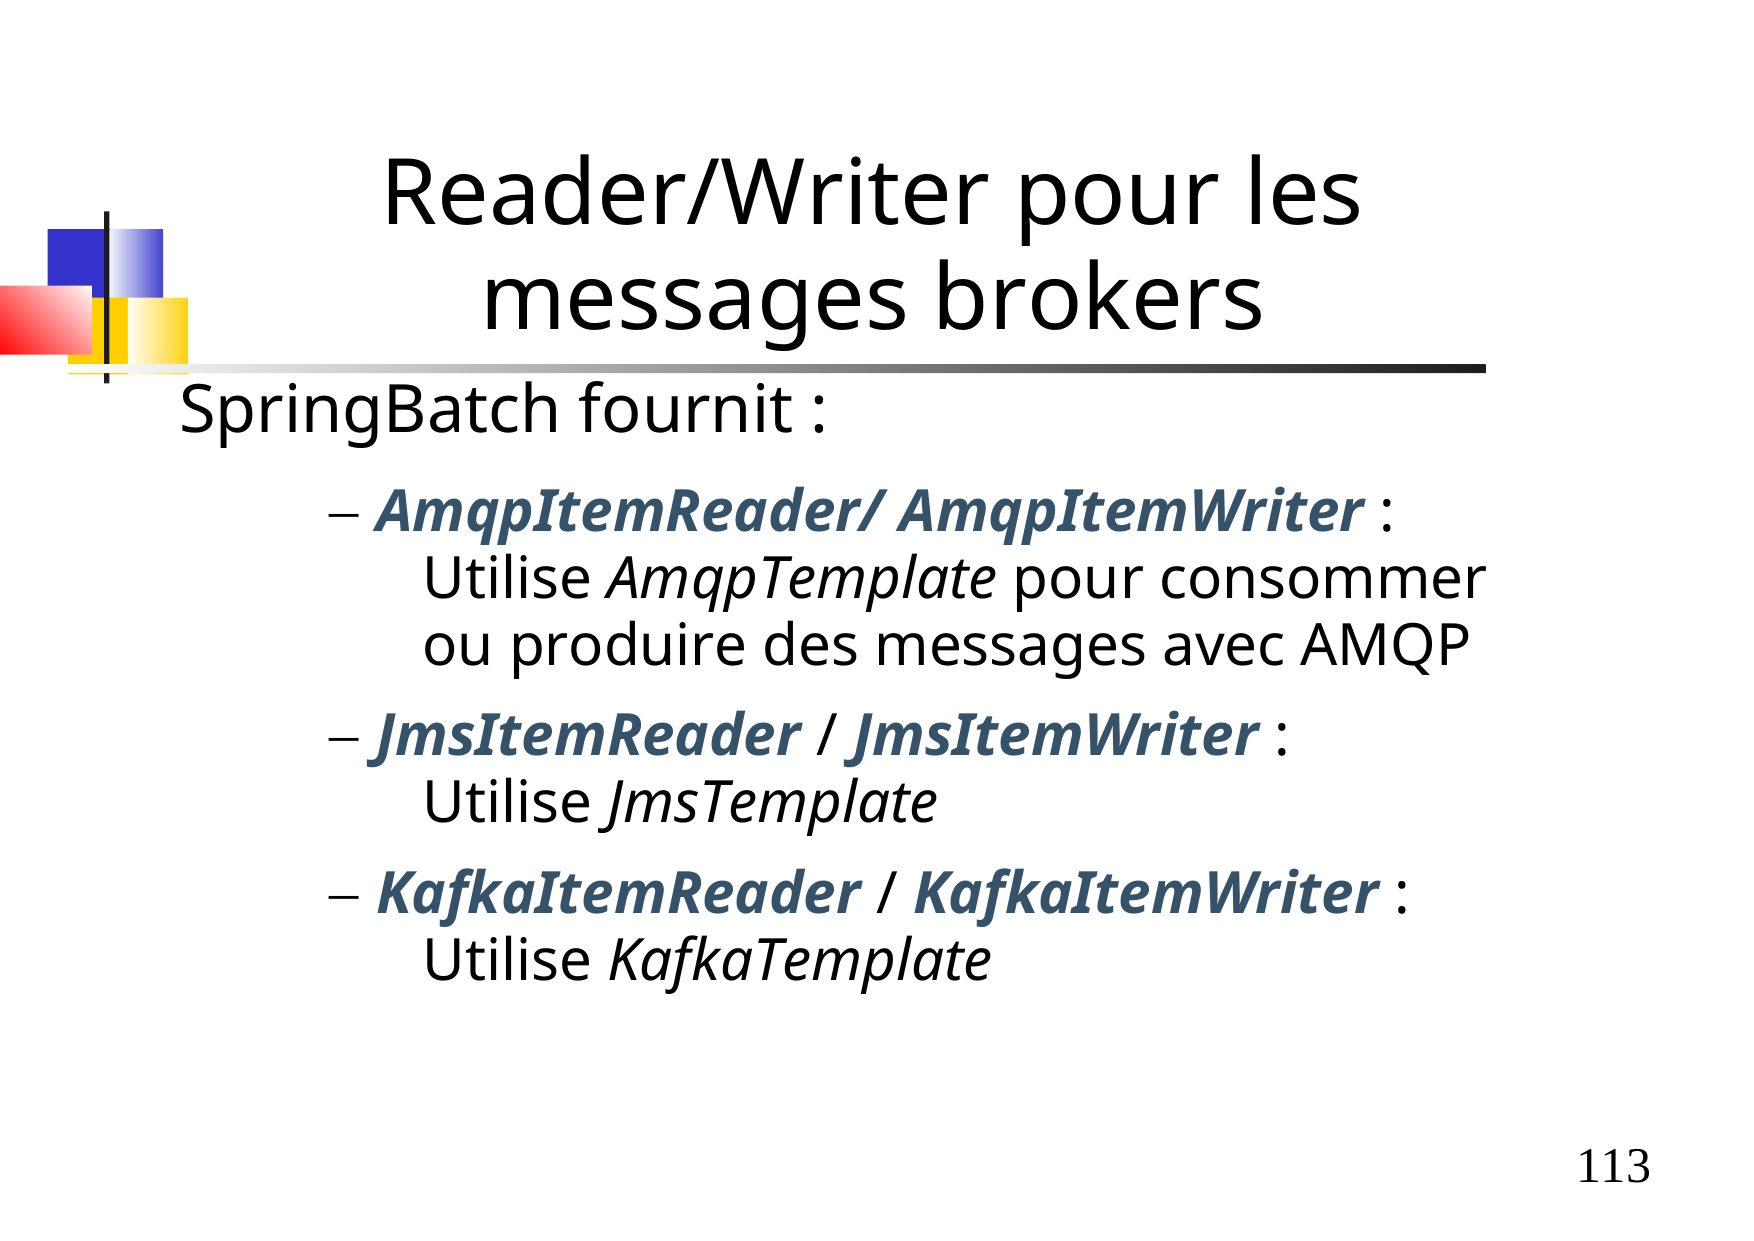

# Reader/Writer pour les messages brokers
SpringBatch fournit :
AmqpItemReader/ AmqpItemWriter :
Utilise AmqpTemplate pour consommer ou produire des messages avec AMQP
JmsItemReader / JmsItemWriter :
Utilise JmsTemplate
KafkaItemReader / KafkaItemWriter :
Utilise KafkaTemplate